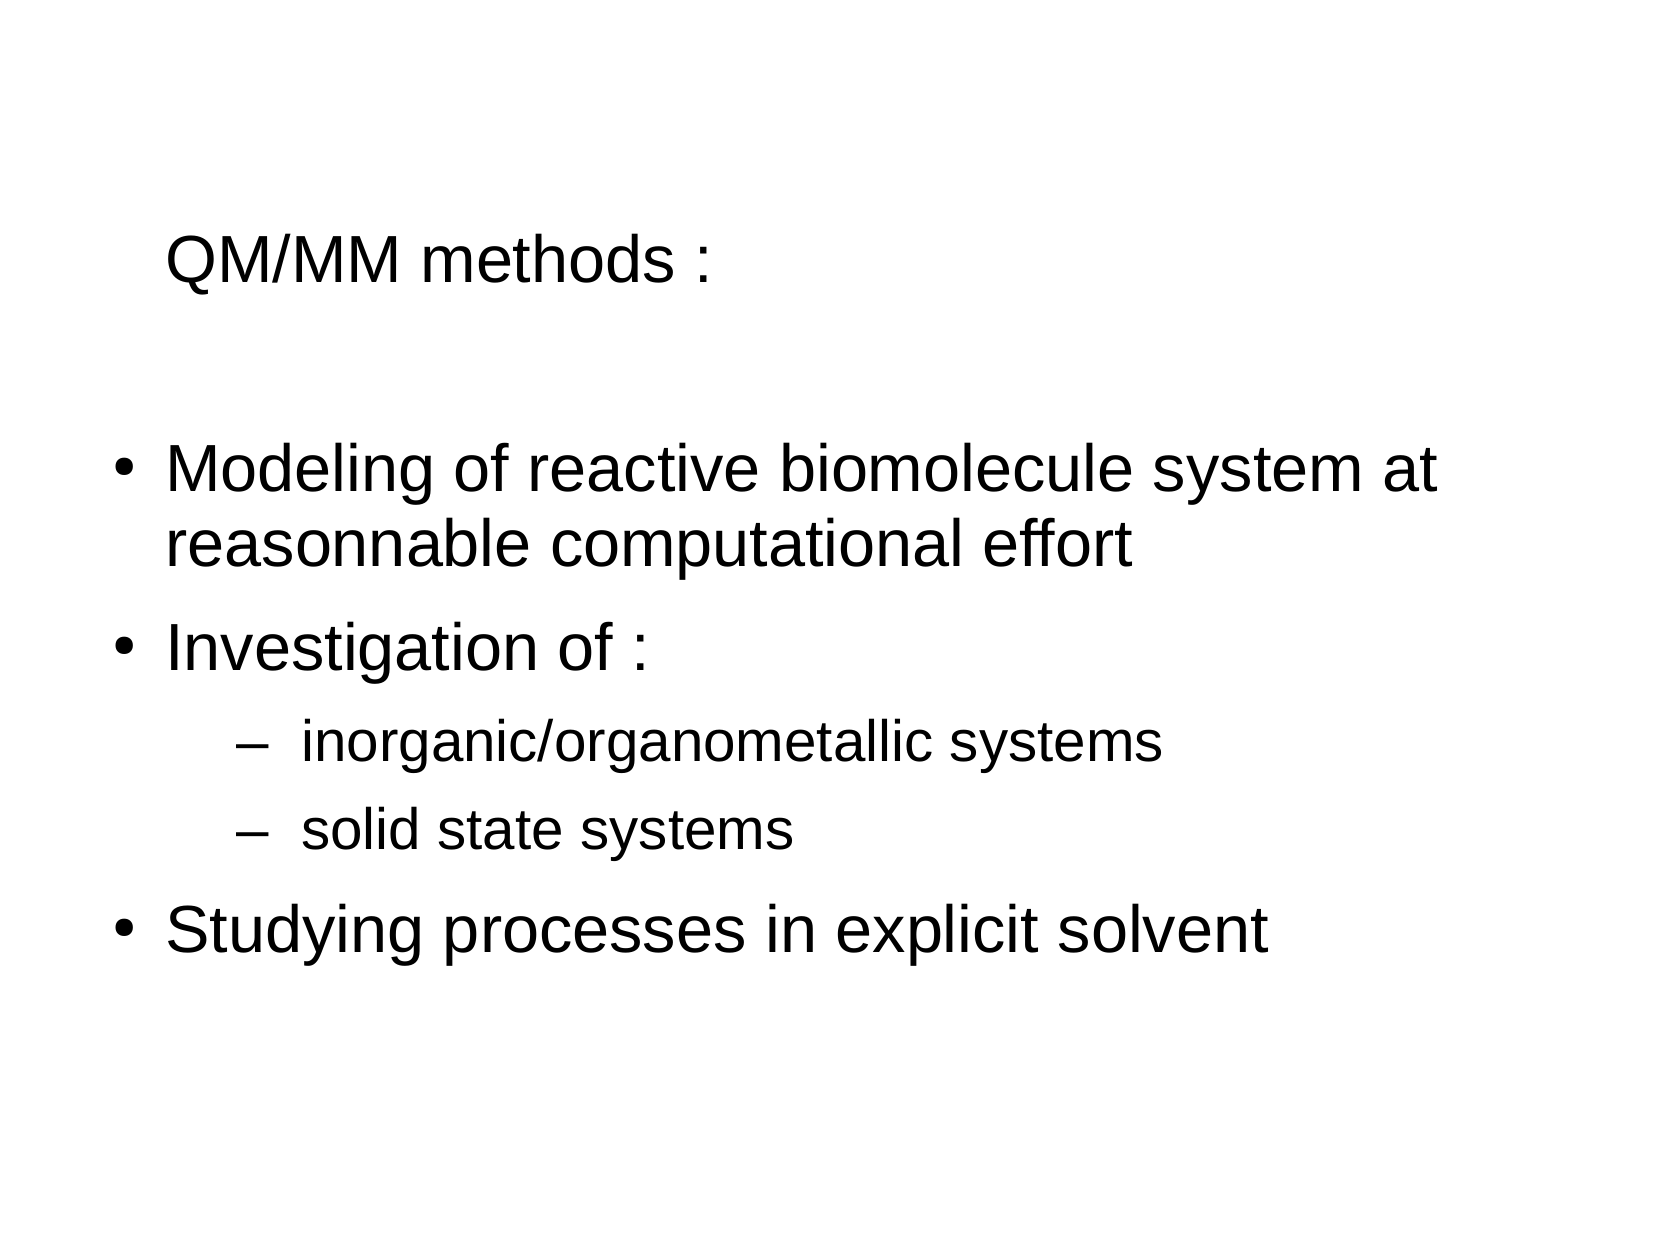

# QM/MM methods :
Modeling of reactive biomolecule system at reasonnable computational effort
Investigation of :
– inorganic/organometallic systems
– solid state systems
Studying processes in explicit solvent